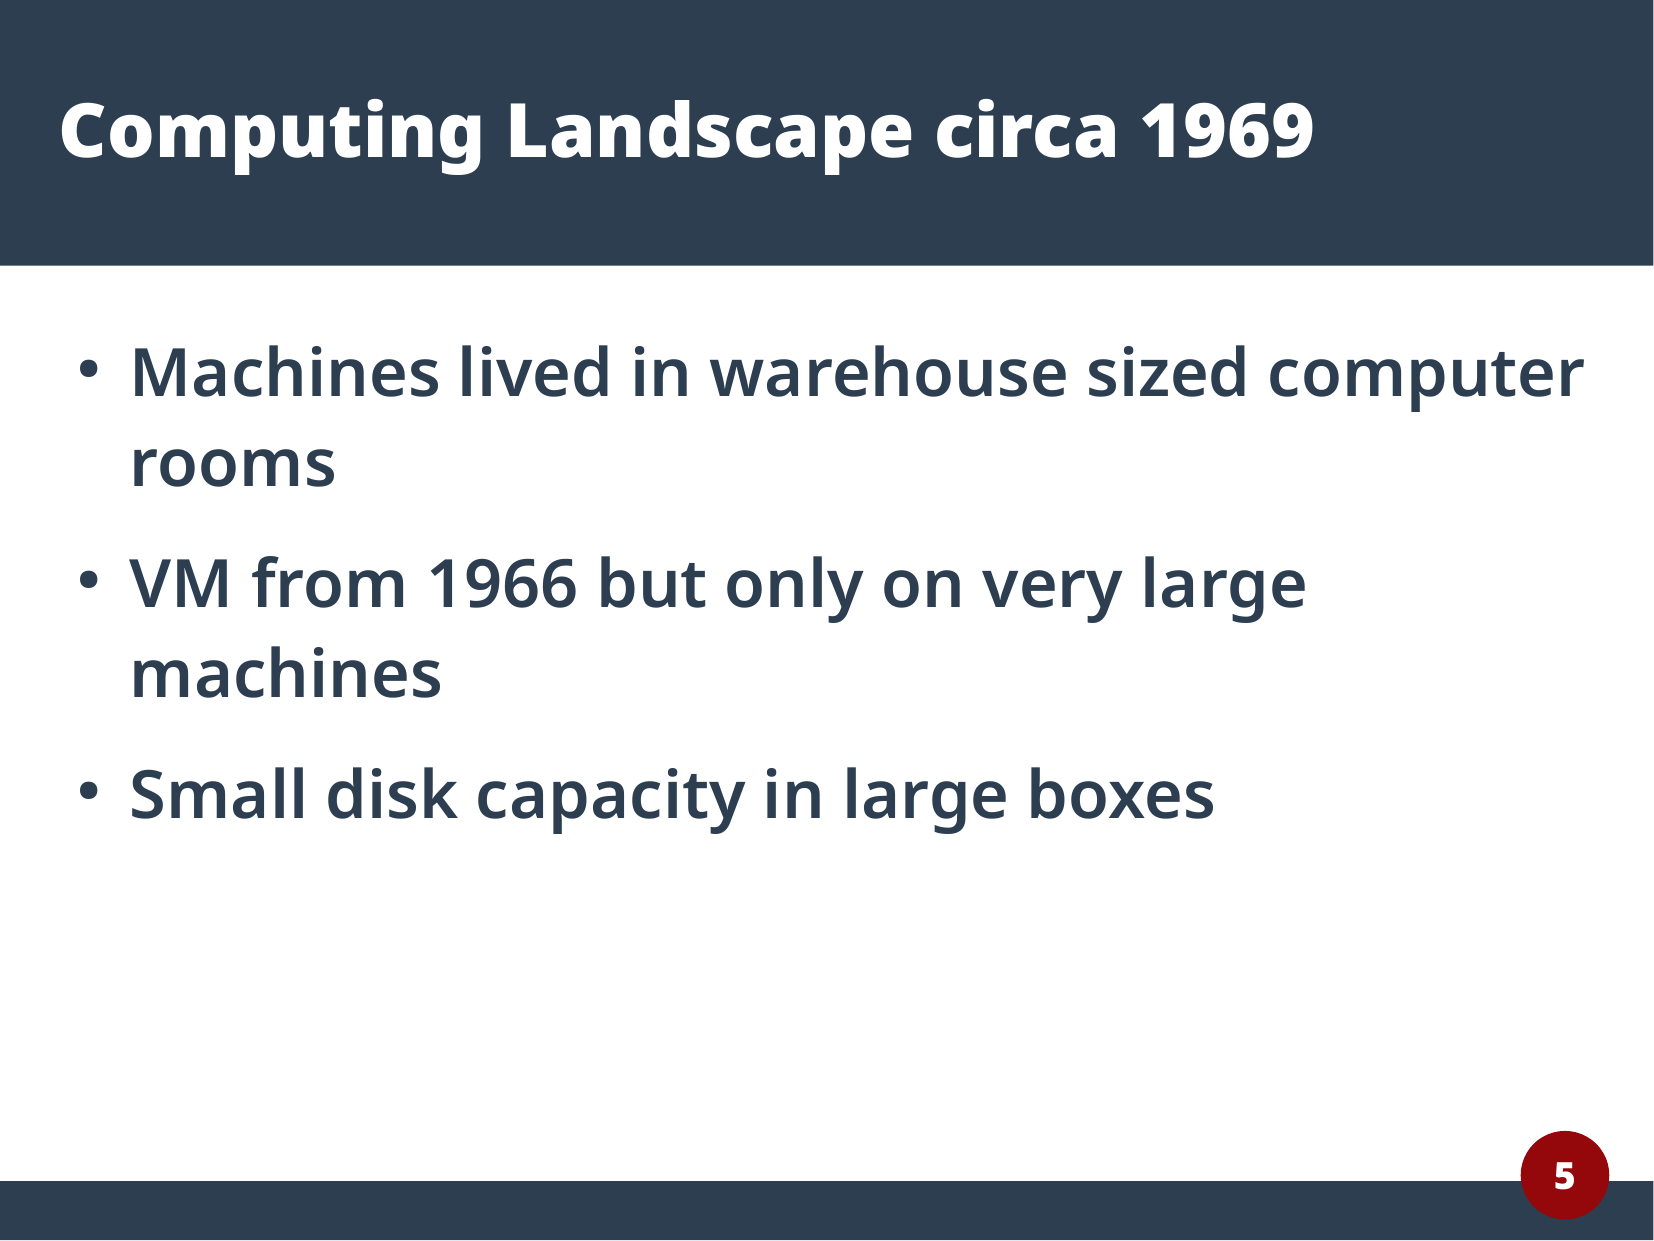

# Computing Landscape circa 1969
Machines lived in warehouse sized computer rooms
VM from 1966 but only on very large machines
Small disk capacity in large boxes
5